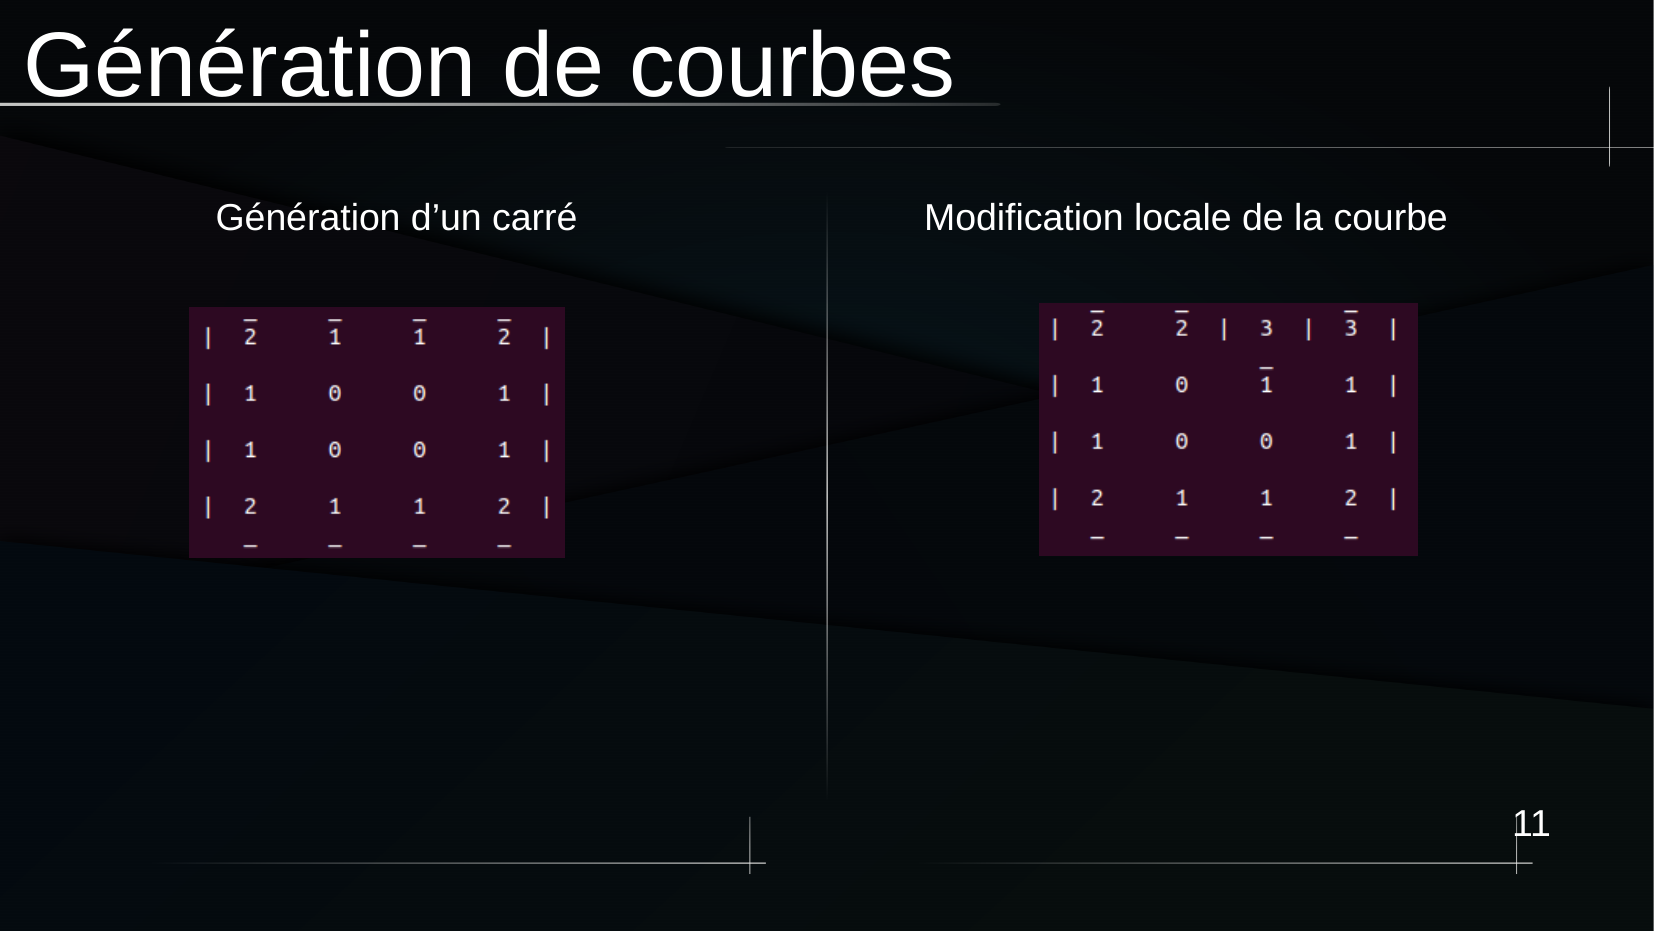

# Génération de courbes
Génération d’un carré
Modification locale de la courbe